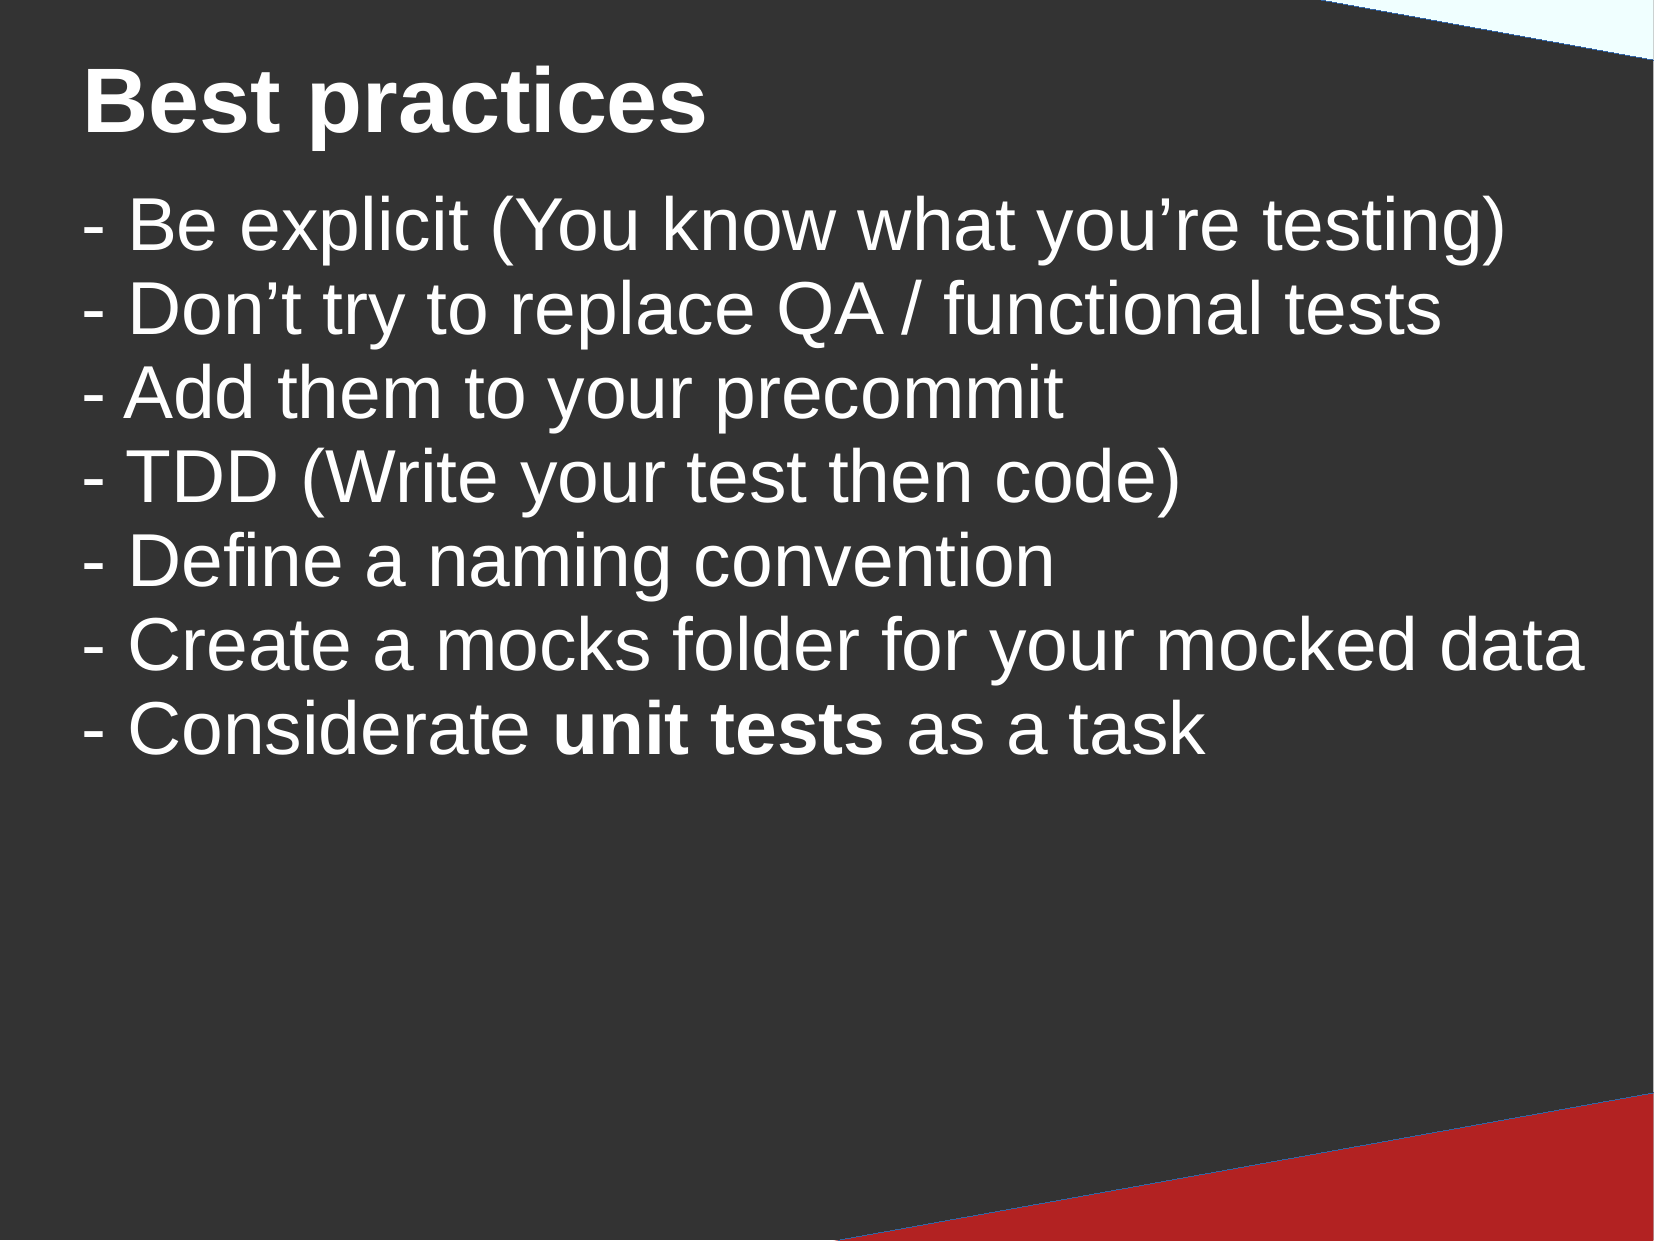

# Best practices
- Be explicit (You know what you’re testing)
- Don’t try to replace QA / functional tests
- Add them to your precommit
- TDD (Write your test then code)
- Define a naming convention
- Create a mocks folder for your mocked data
- Considerate unit tests as a task